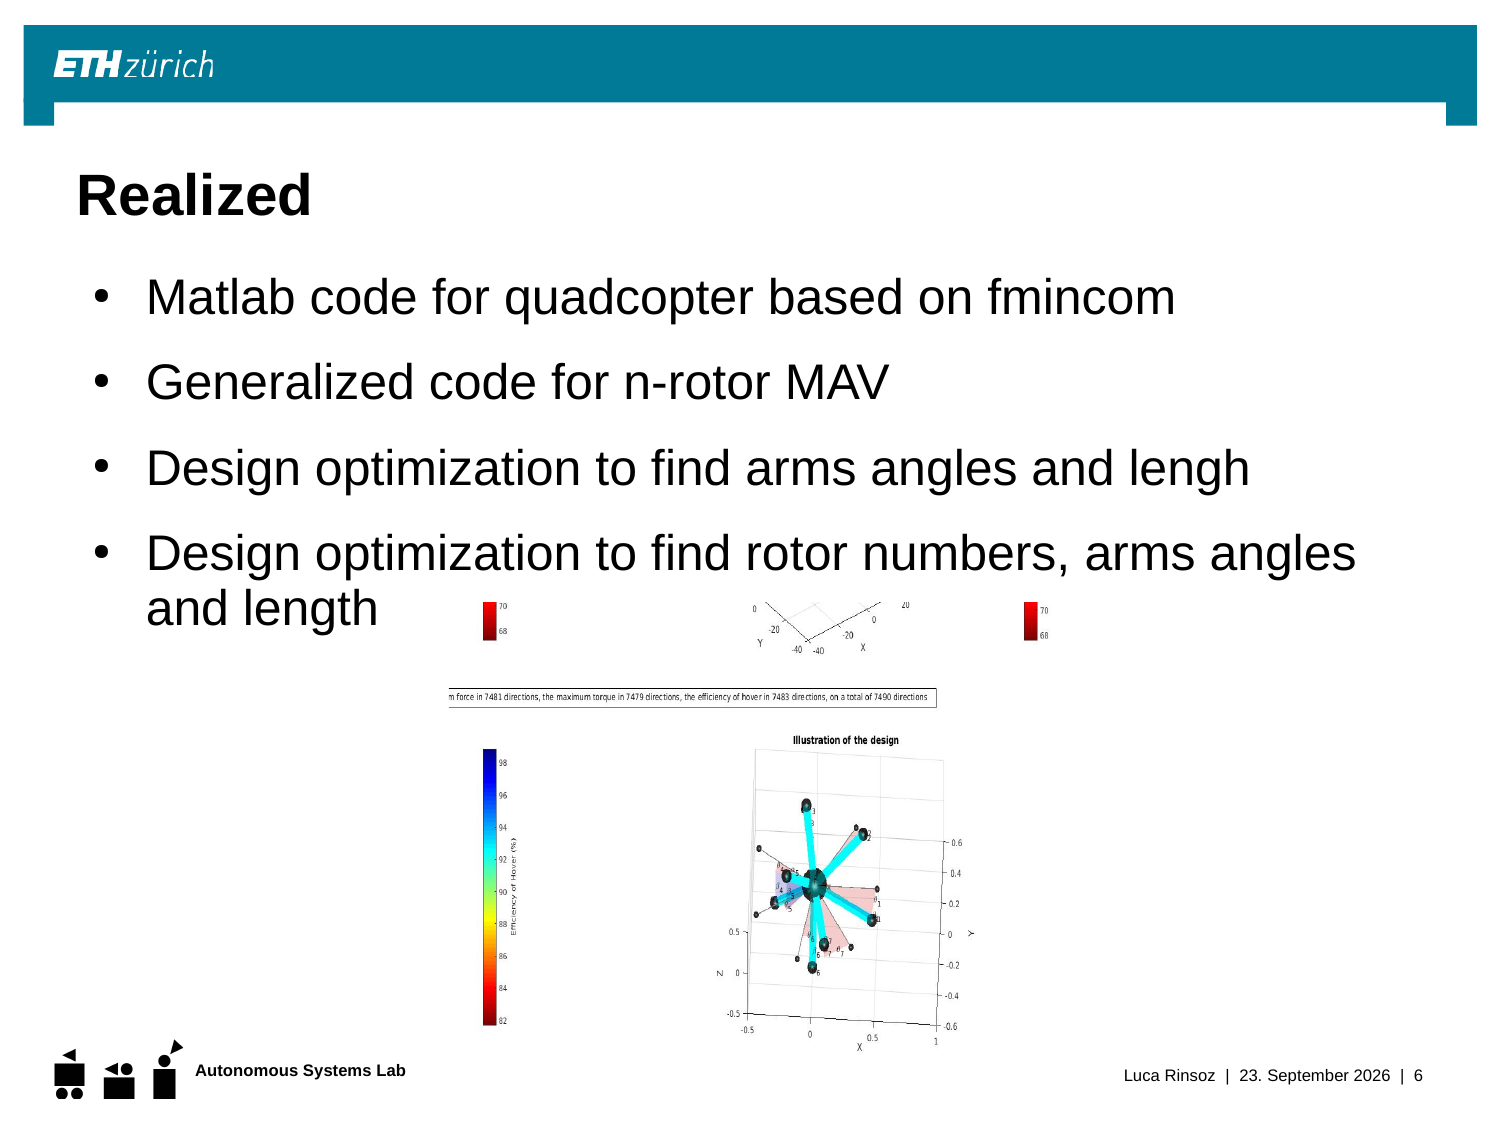

# Realized
Matlab code for quadcopter based on fmincom
Generalized code for n-rotor MAV
Design optimization to find arms angles and lengh
Design optimization to find rotor numbers, arms angles and length
((Name))
6